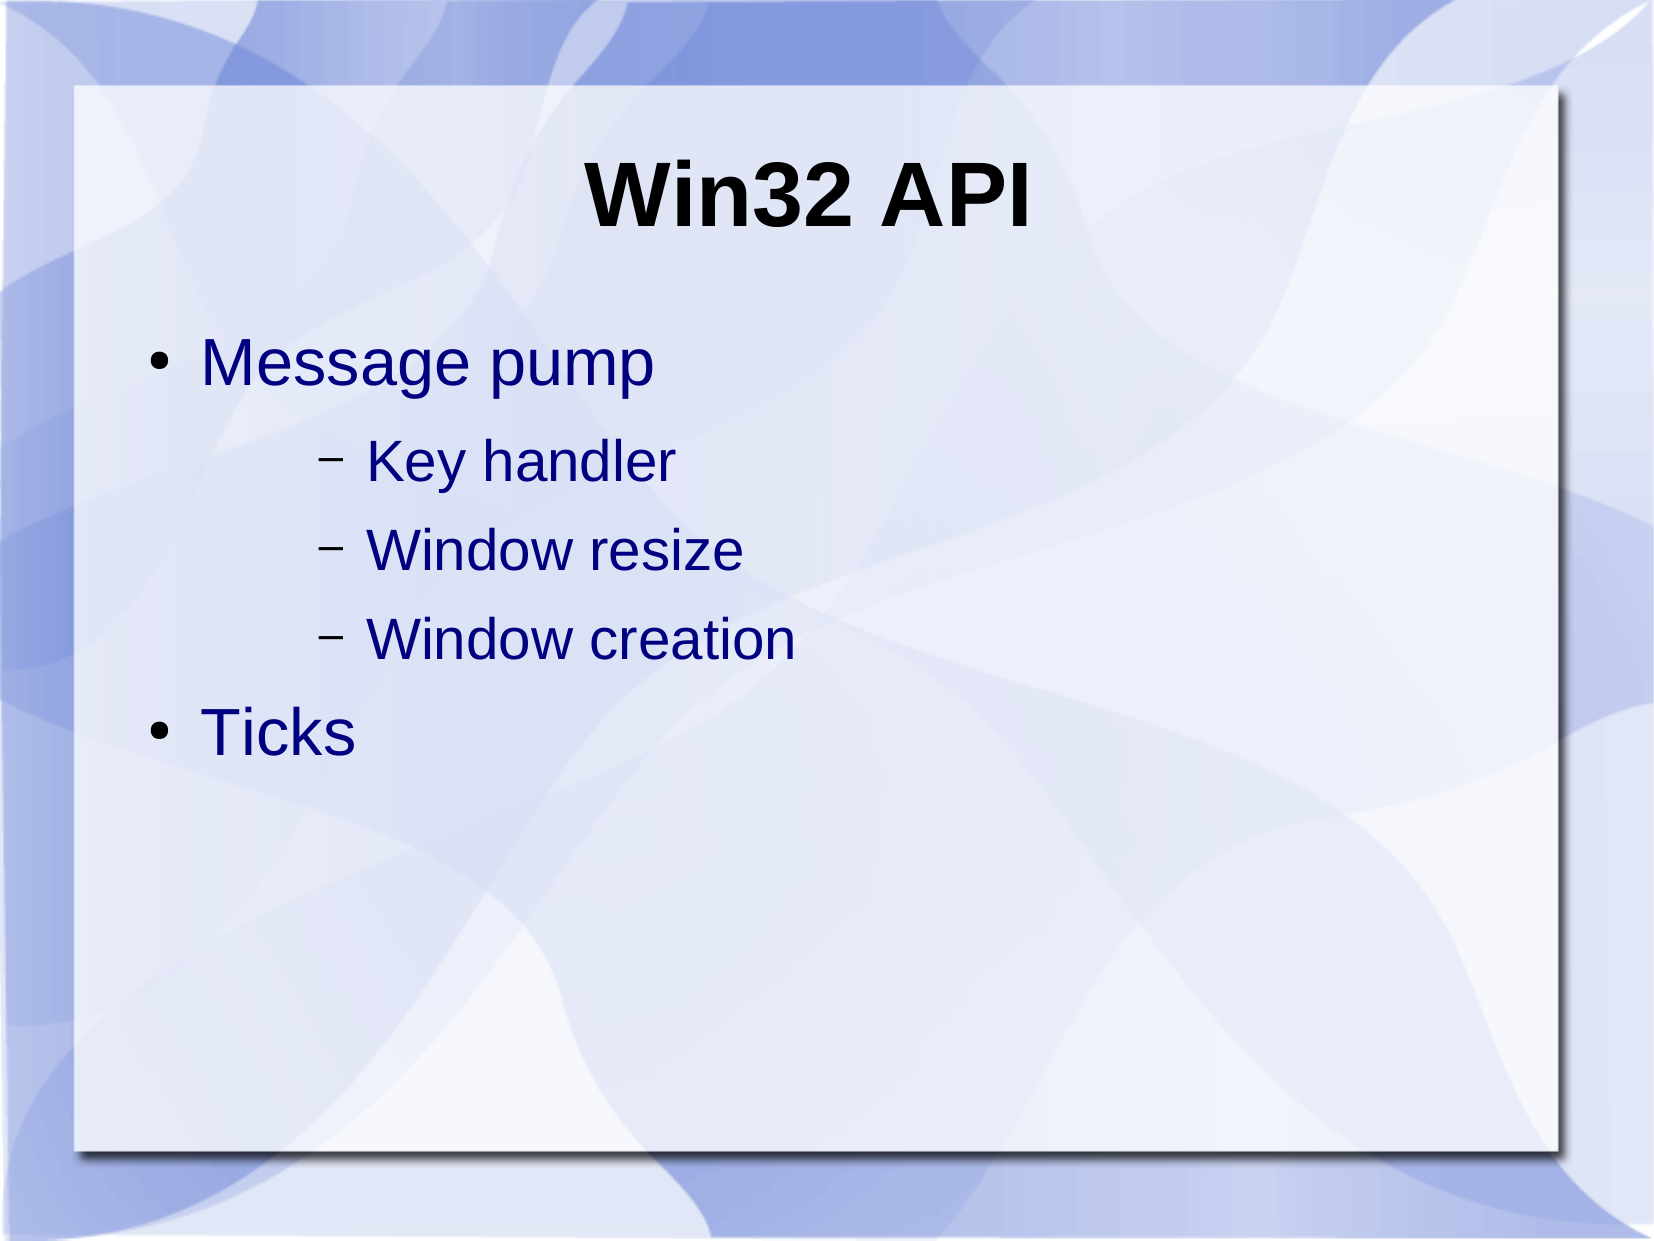

# Win32 API
Message pump
Key handler
Window resize
Window creation
Ticks